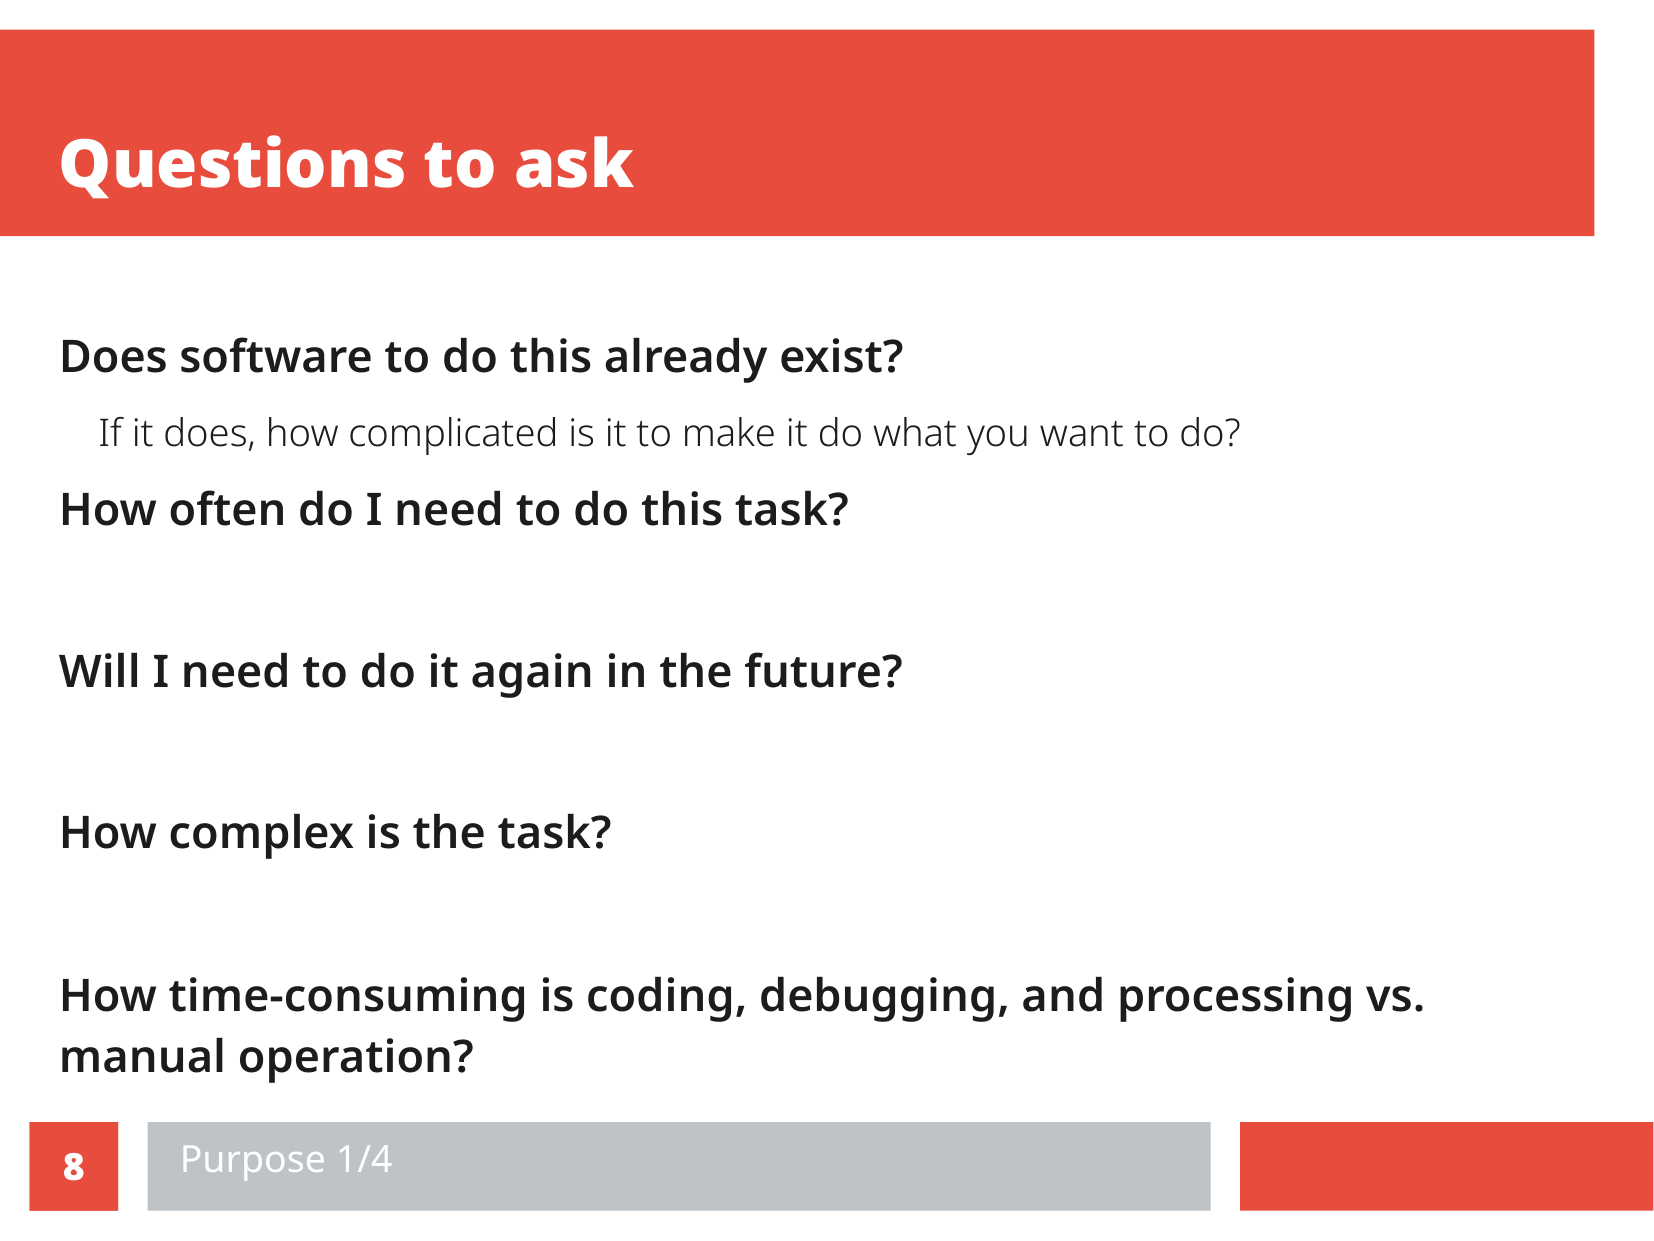

# Questions to ask
Does software to do this already exist?
If it does, how complicated is it to make it do what you want to do?
How often do I need to do this task?
Will I need to do it again in the future?
How complex is the task?
How time-consuming is coding, debugging, and processing vs. manual operation?
8
Purpose 1/4